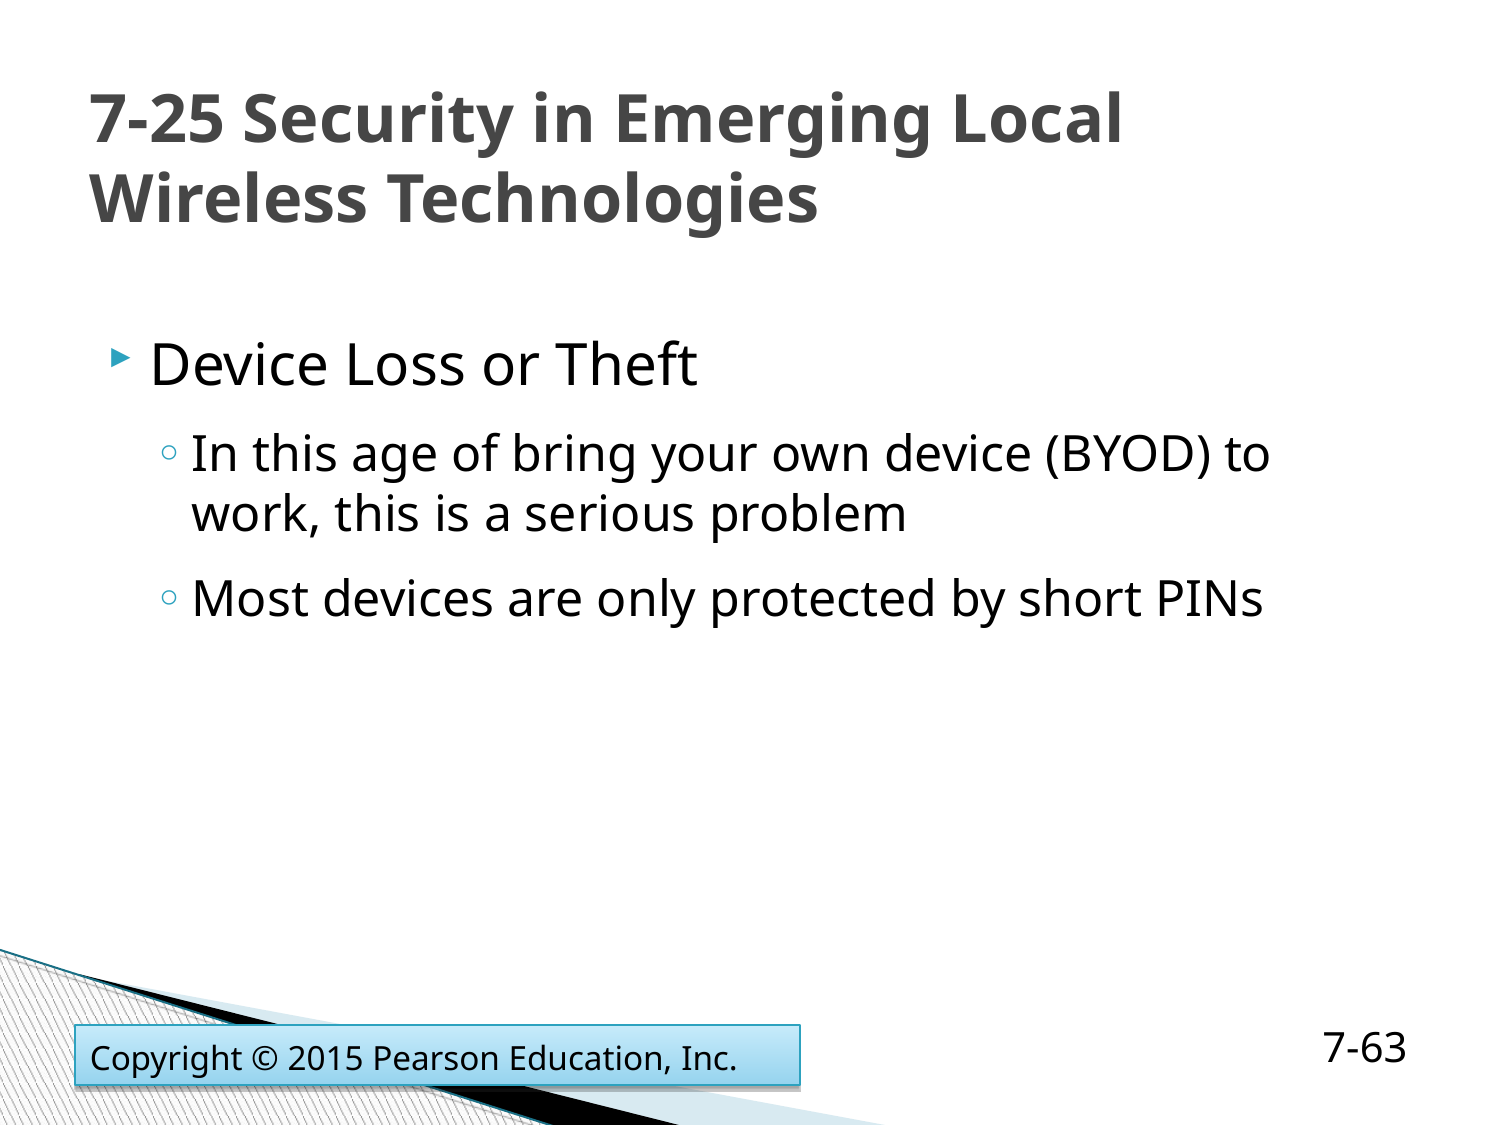

7-25 Security in Emerging Local Wireless Technologies
# Device Loss or Theft
In this age of bring your own device (BYOD) to work, this is a serious problem
Most devices are only protected by short PINs
Copyright © 2015 Pearson Education, Inc.